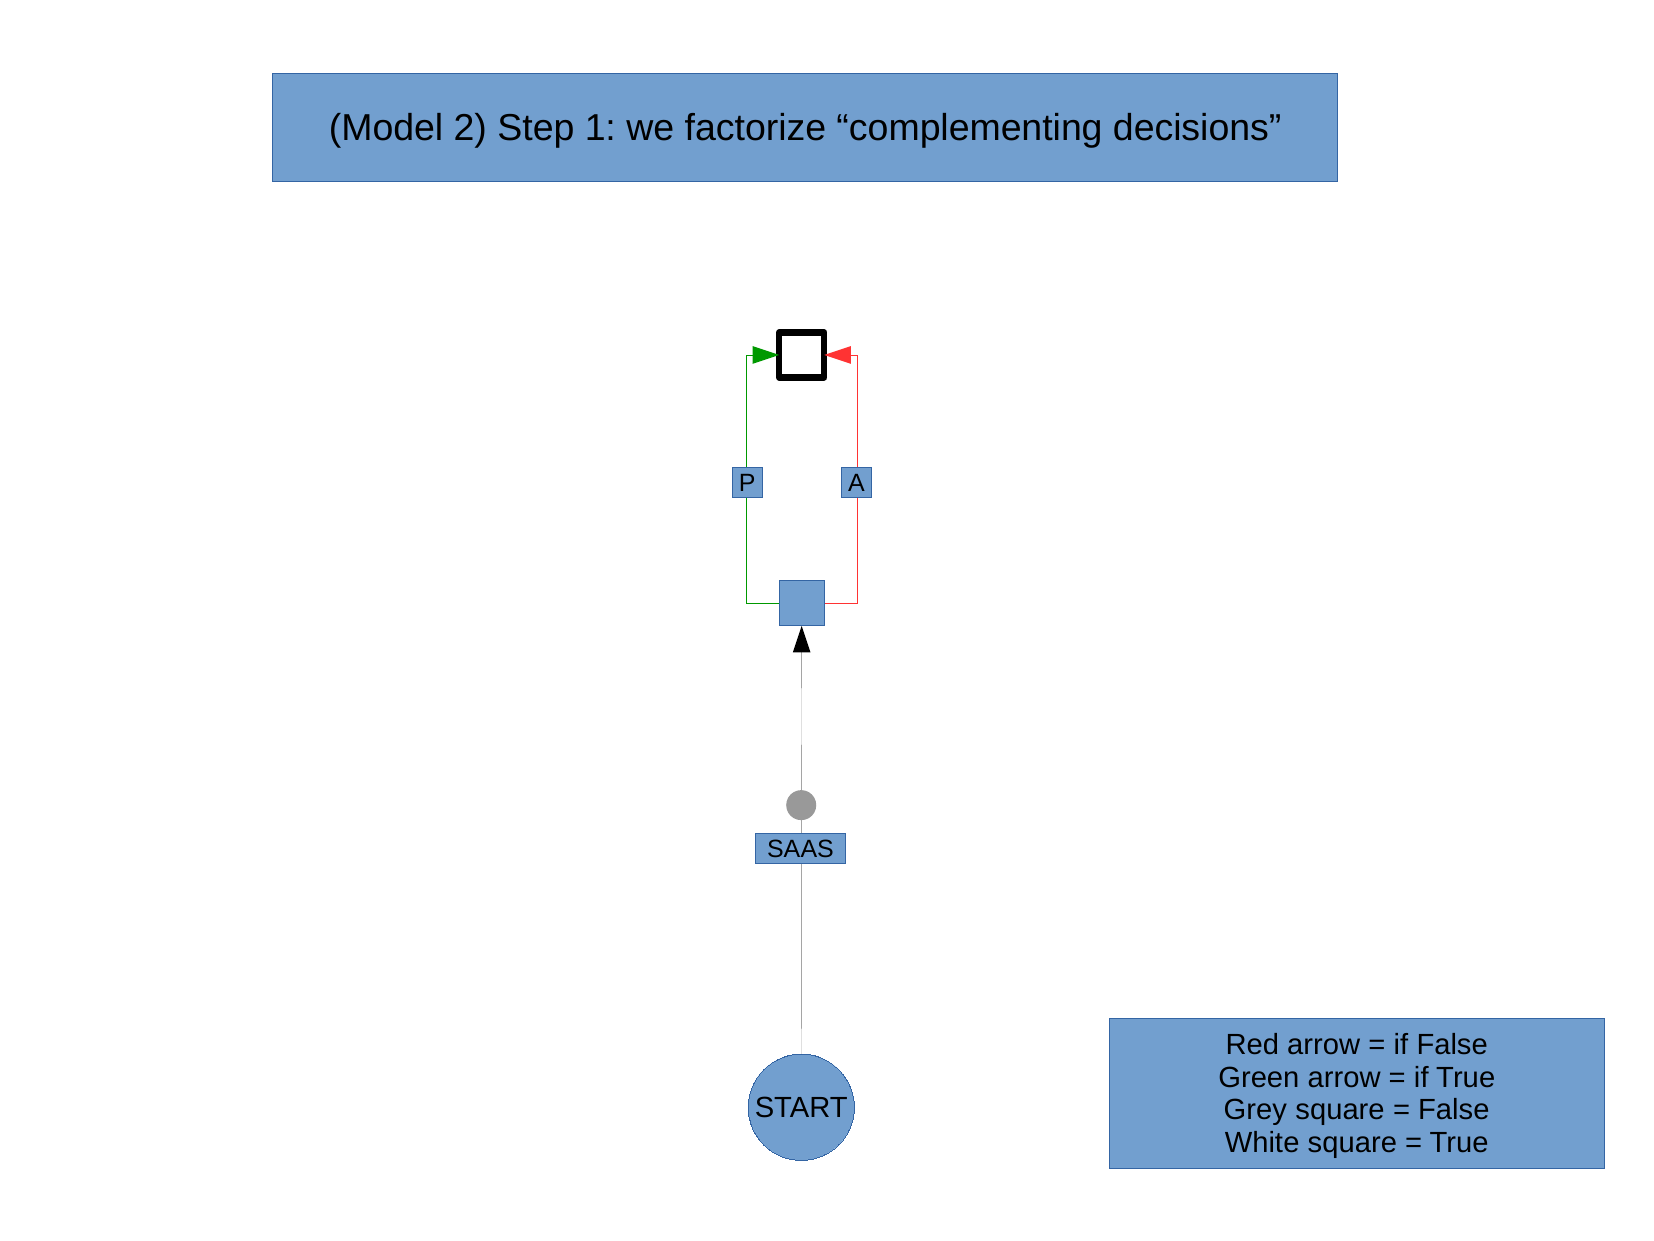

(Modele 2) Etape 3 : on fait remonter les “decisions inversantes”
(Model 2) Step 1: we factorize “complementing decisions”
P
A
SAAS
Red arrow = if False
Green arrow = if True
Grey square = False
White square = True
START